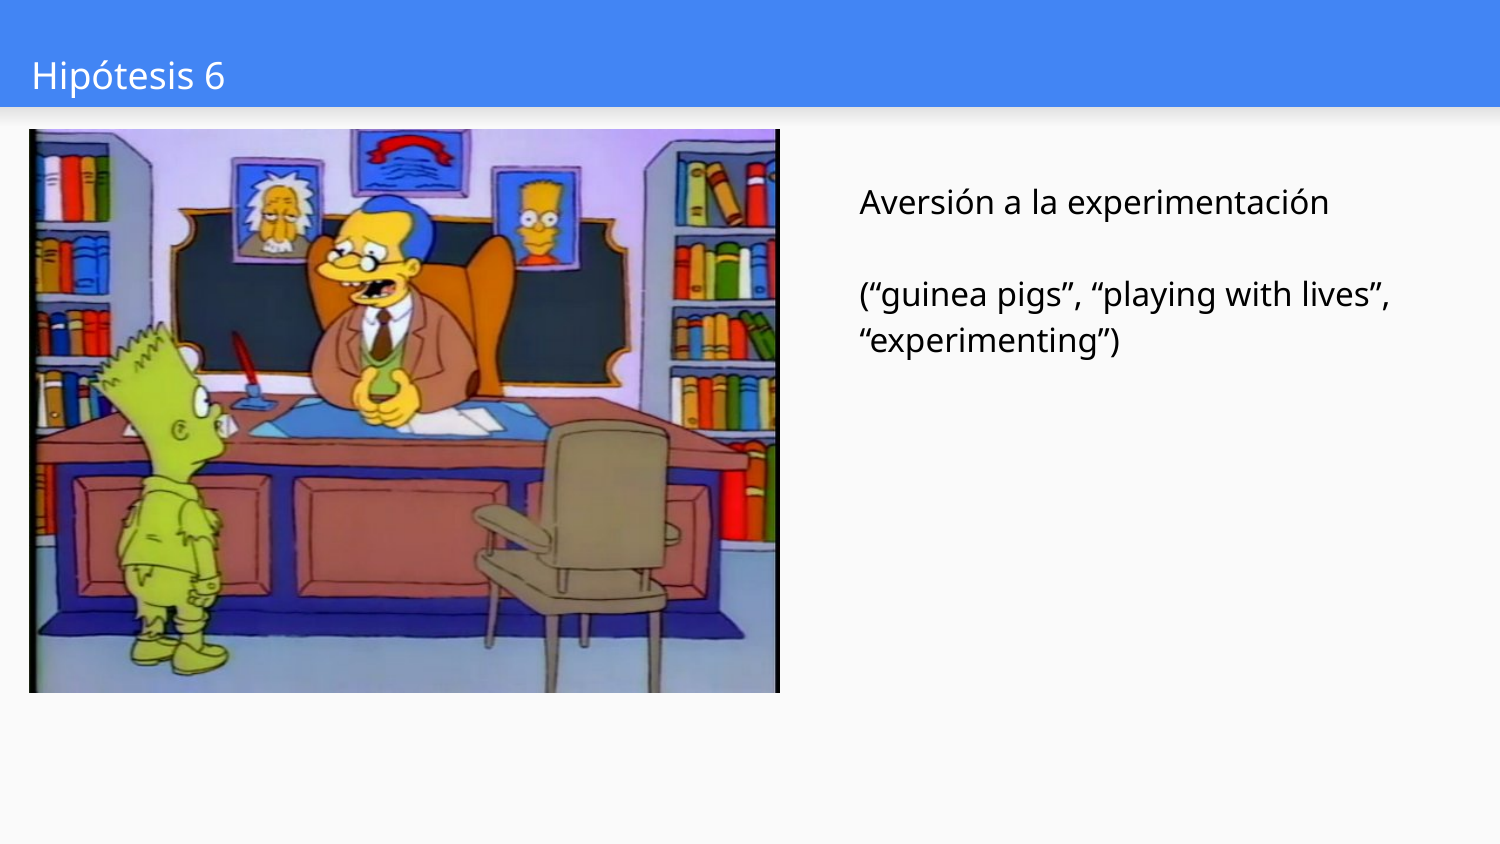

# Hipótesis 6
Aversión a la experimentación
(“guinea pigs”, “playing with lives”, “experimenting”)